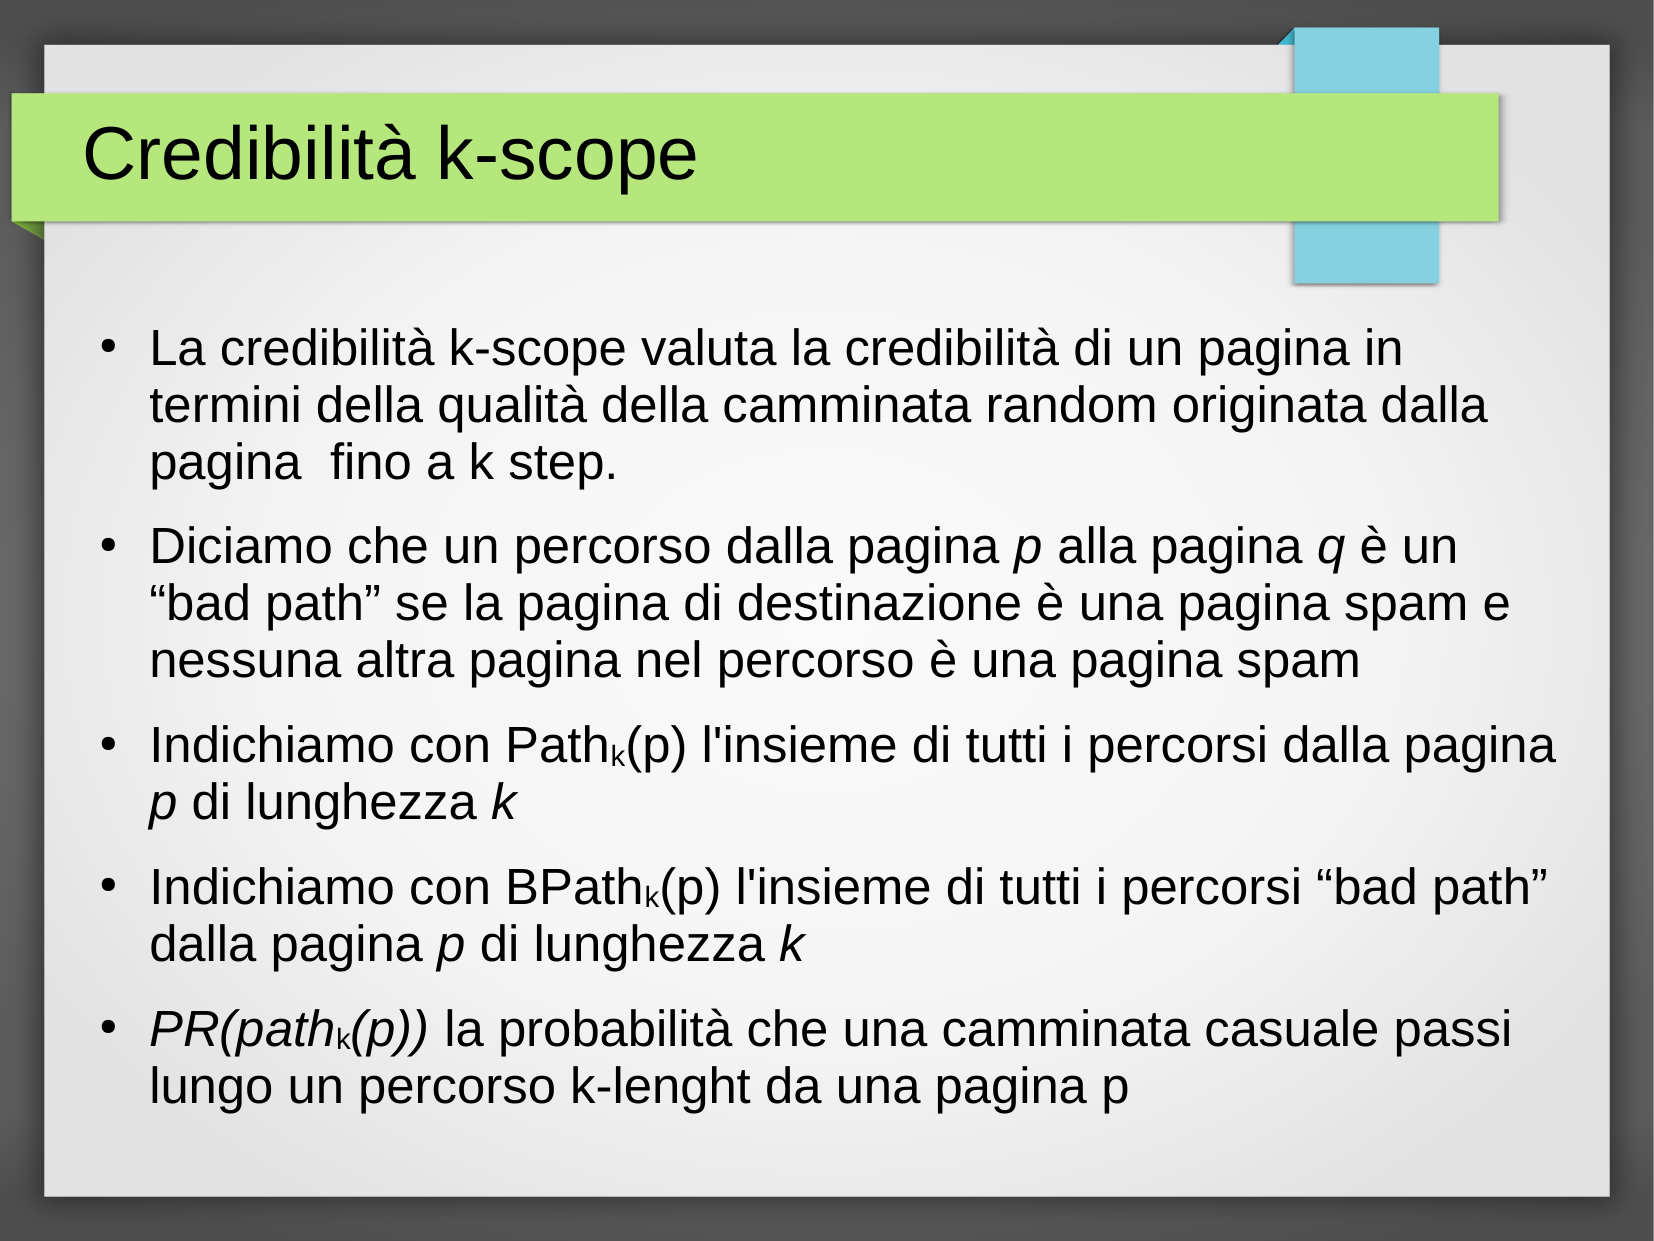

# Credibilità k-scope
La credibilità k-scope valuta la credibilità di un pagina in termini della qualità della camminata random originata dalla pagina fino a k step.
Diciamo che un percorso dalla pagina p alla pagina q è un “bad path” se la pagina di destinazione è una pagina spam e nessuna altra pagina nel percorso è una pagina spam
Indichiamo con Pathk(p) l'insieme di tutti i percorsi dalla pagina p di lunghezza k
Indichiamo con BPathk(p) l'insieme di tutti i percorsi “bad path” dalla pagina p di lunghezza k
PR(pathk(p)) la probabilità che una camminata casuale passi lungo un percorso k-lenght da una pagina p